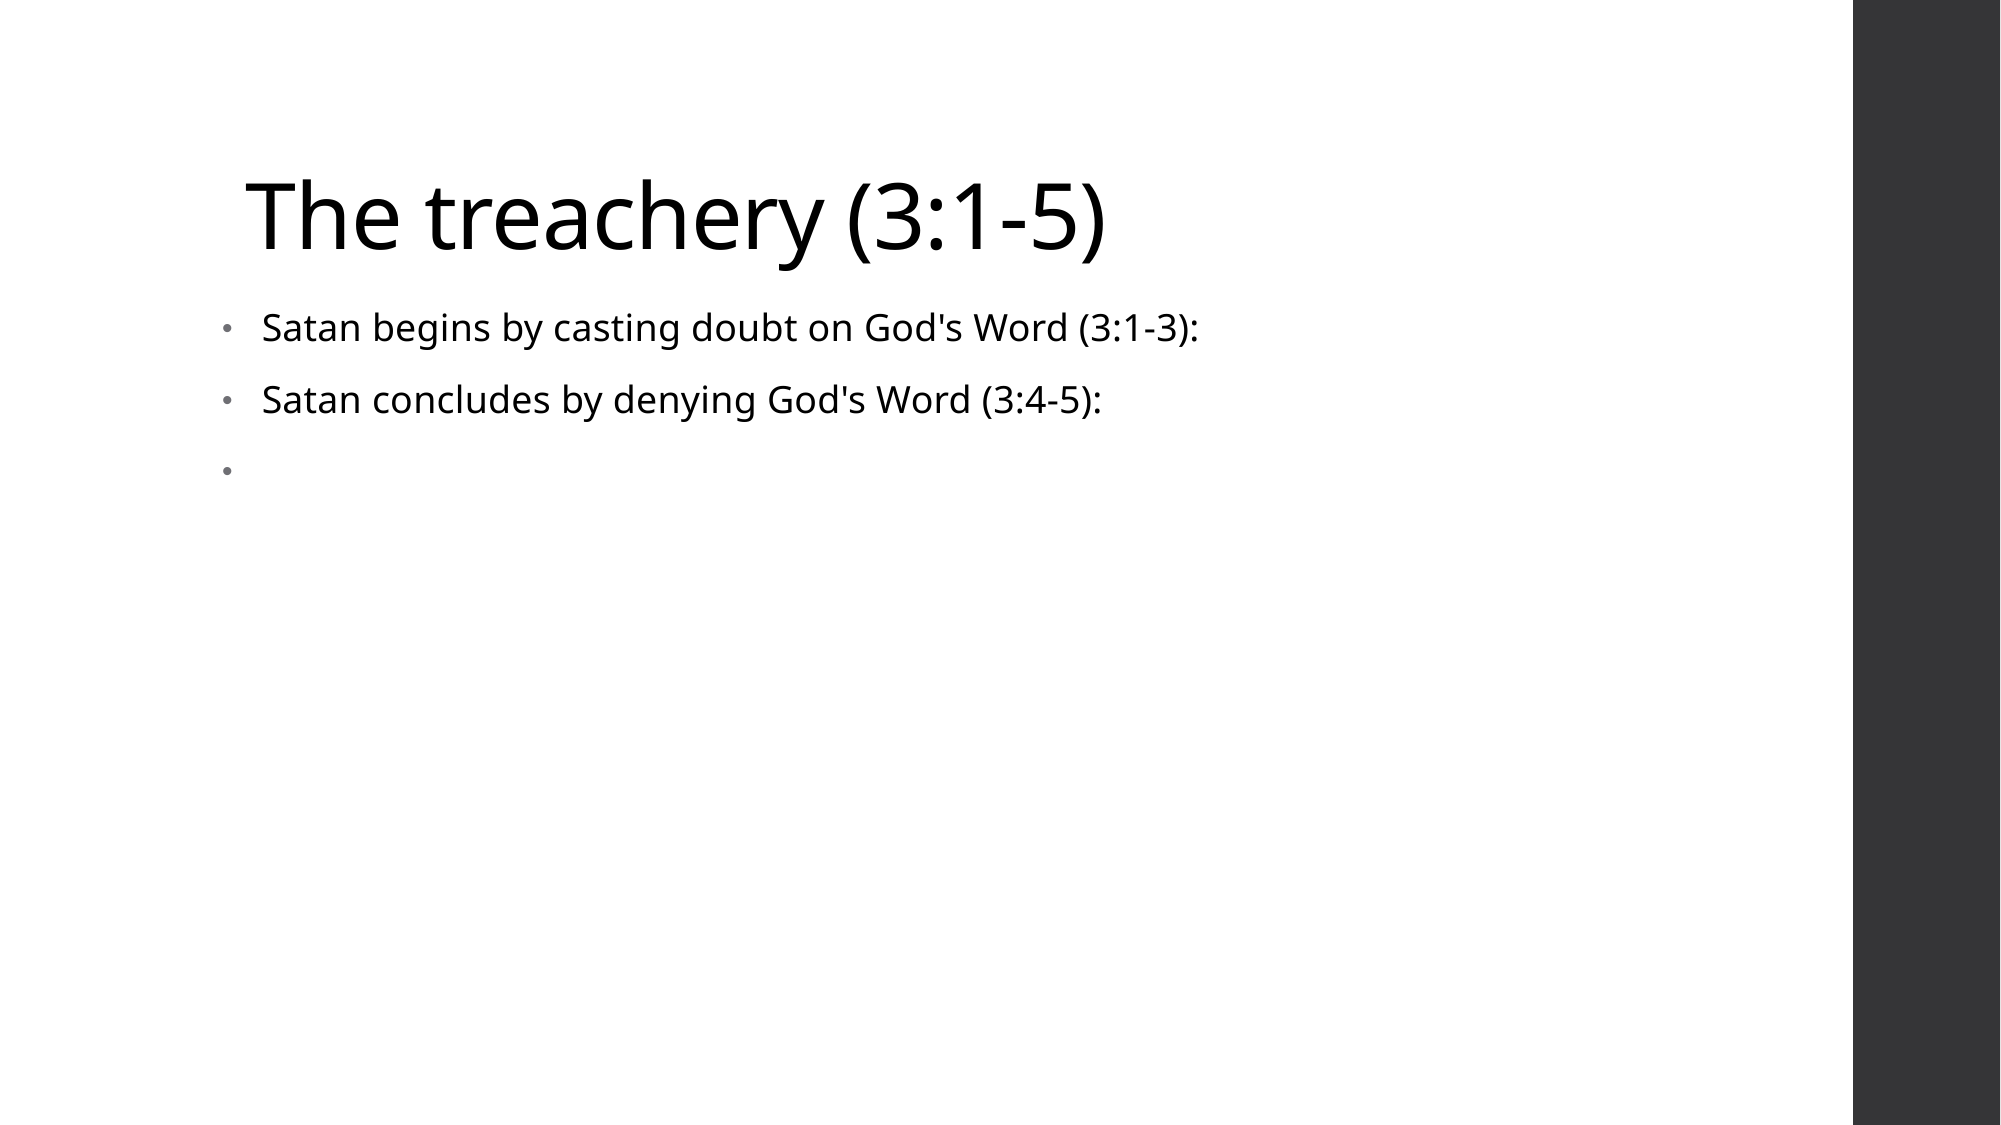

# The treachery (3:1-5)
 Satan begins by casting doubt on God's Word (3:1-3):
 Satan concludes by denying God's Word (3:4-5):